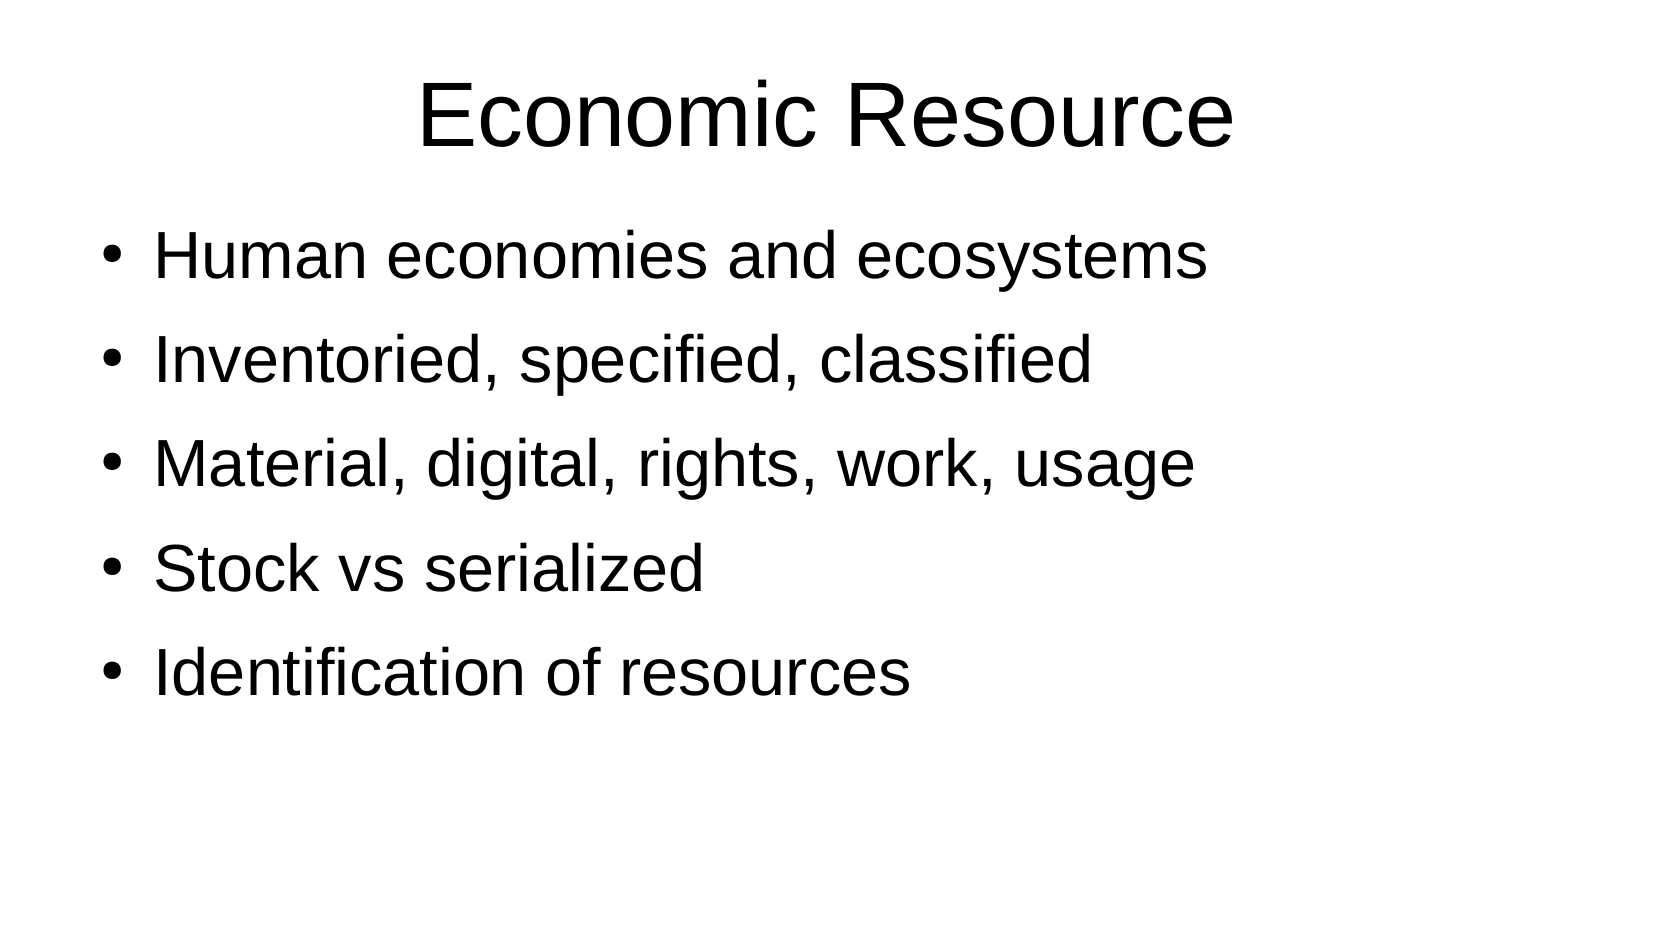

Economic Resource
# Human economies and ecosystems
Inventoried, specified, classified
Material, digital, rights, work, usage
Stock vs serialized
Identification of resources